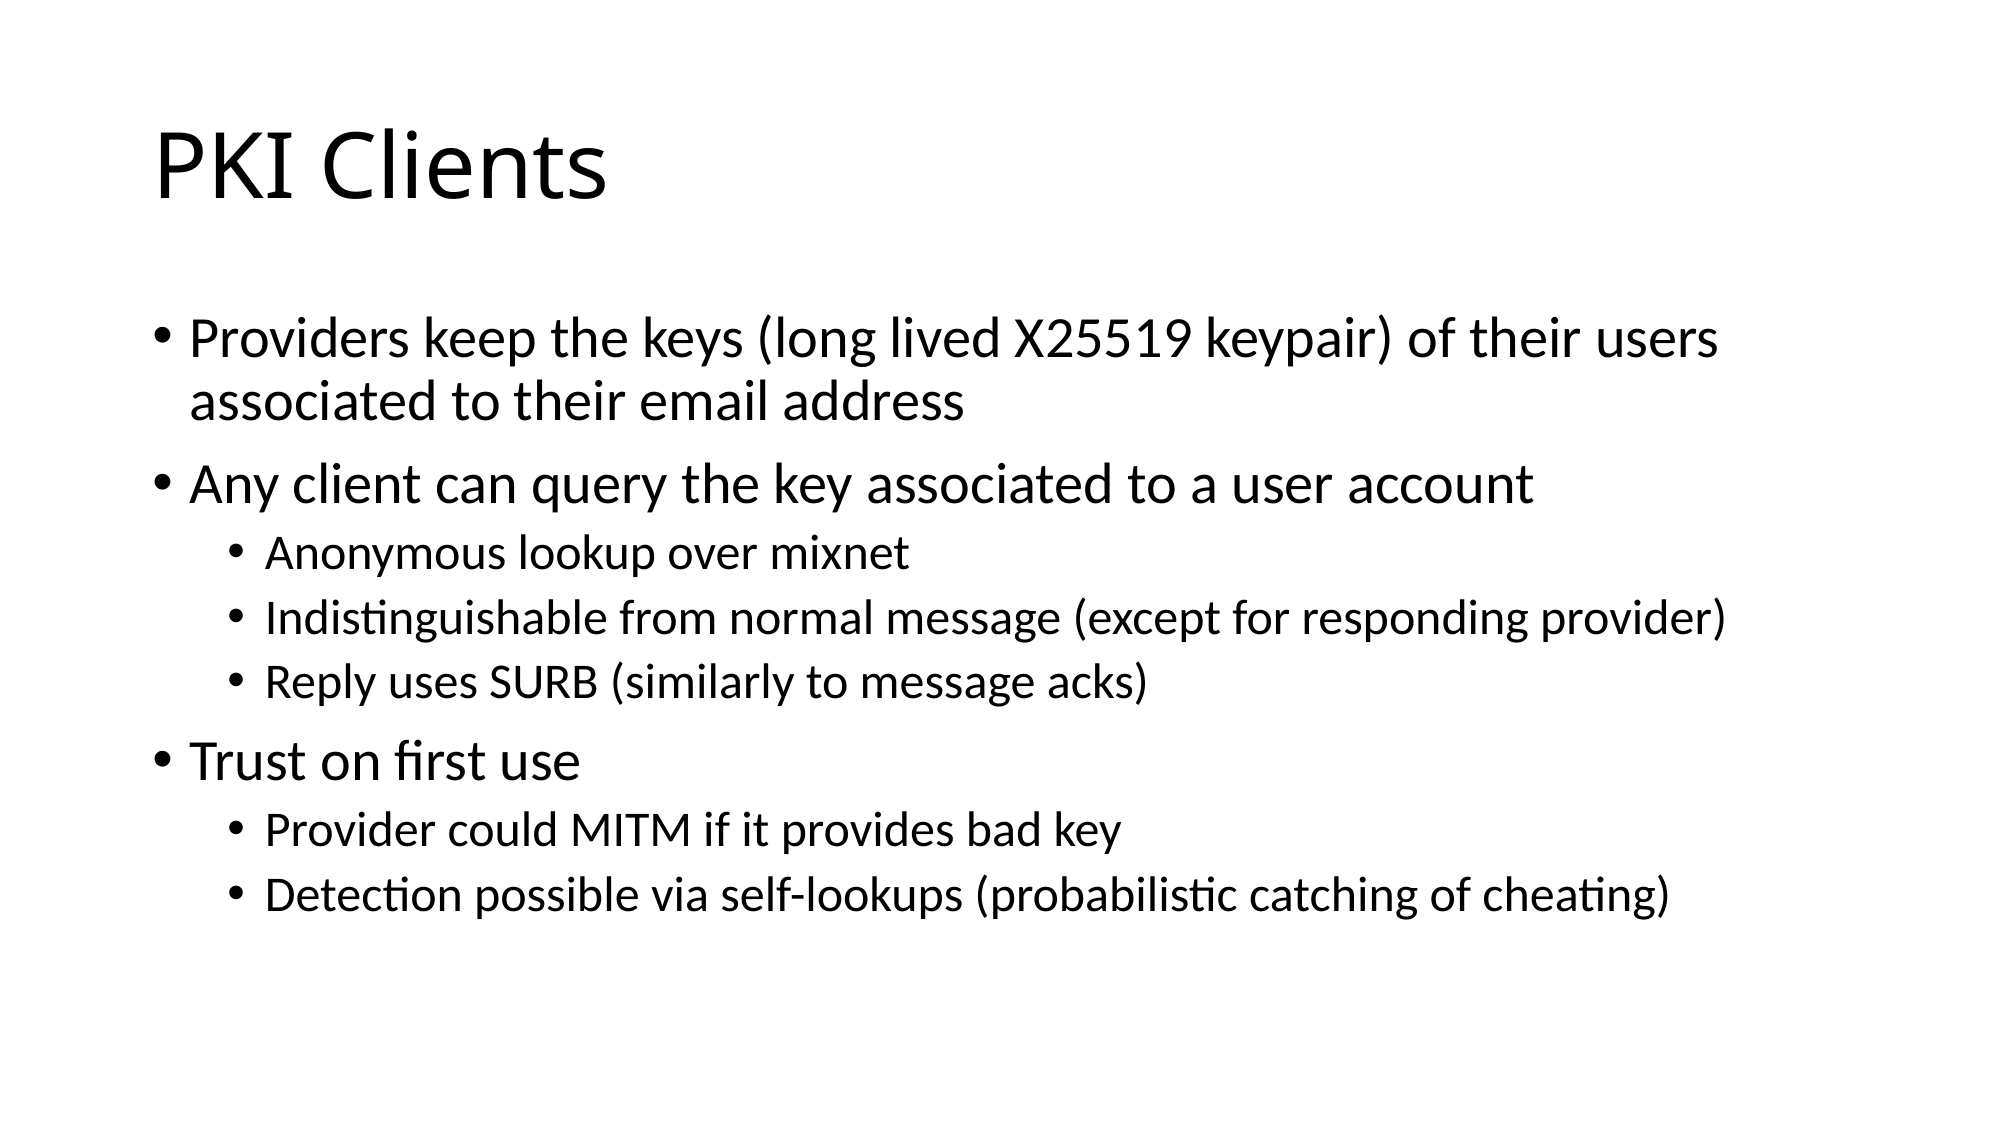

# PKI Clients
Providers keep the keys (long lived X25519 keypair) of their users associated to their email address
Any client can query the key associated to a user account
Anonymous lookup over mixnet
Indistinguishable from normal message (except for responding provider)
Reply uses SURB (similarly to message acks)
Trust on first use
Provider could MITM if it provides bad key
Detection possible via self-lookups (probabilistic catching of cheating)